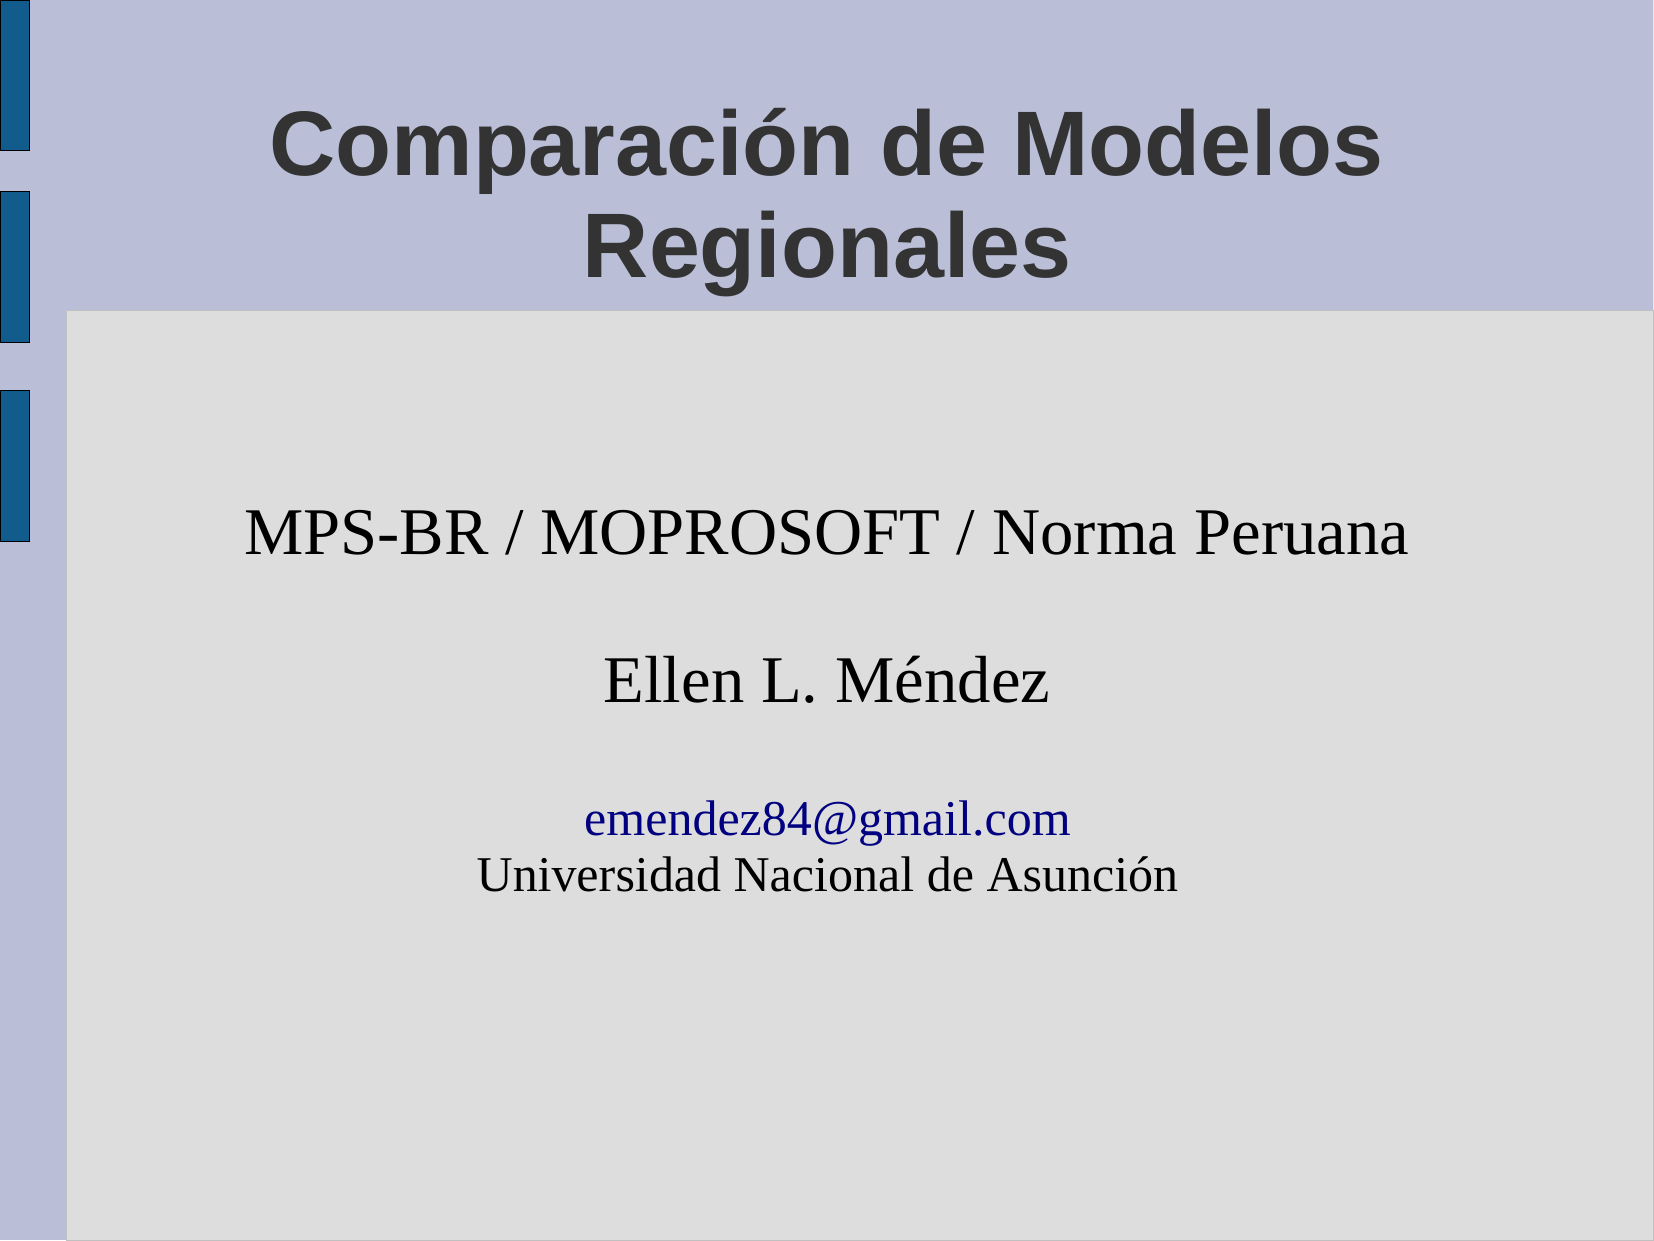

# Comparación de Modelos Regionales
MPS-BR / MOPROSOFT / Norma Peruana
Ellen L. Méndez
emendez84@gmail.com
Universidad Nacional de Asunción